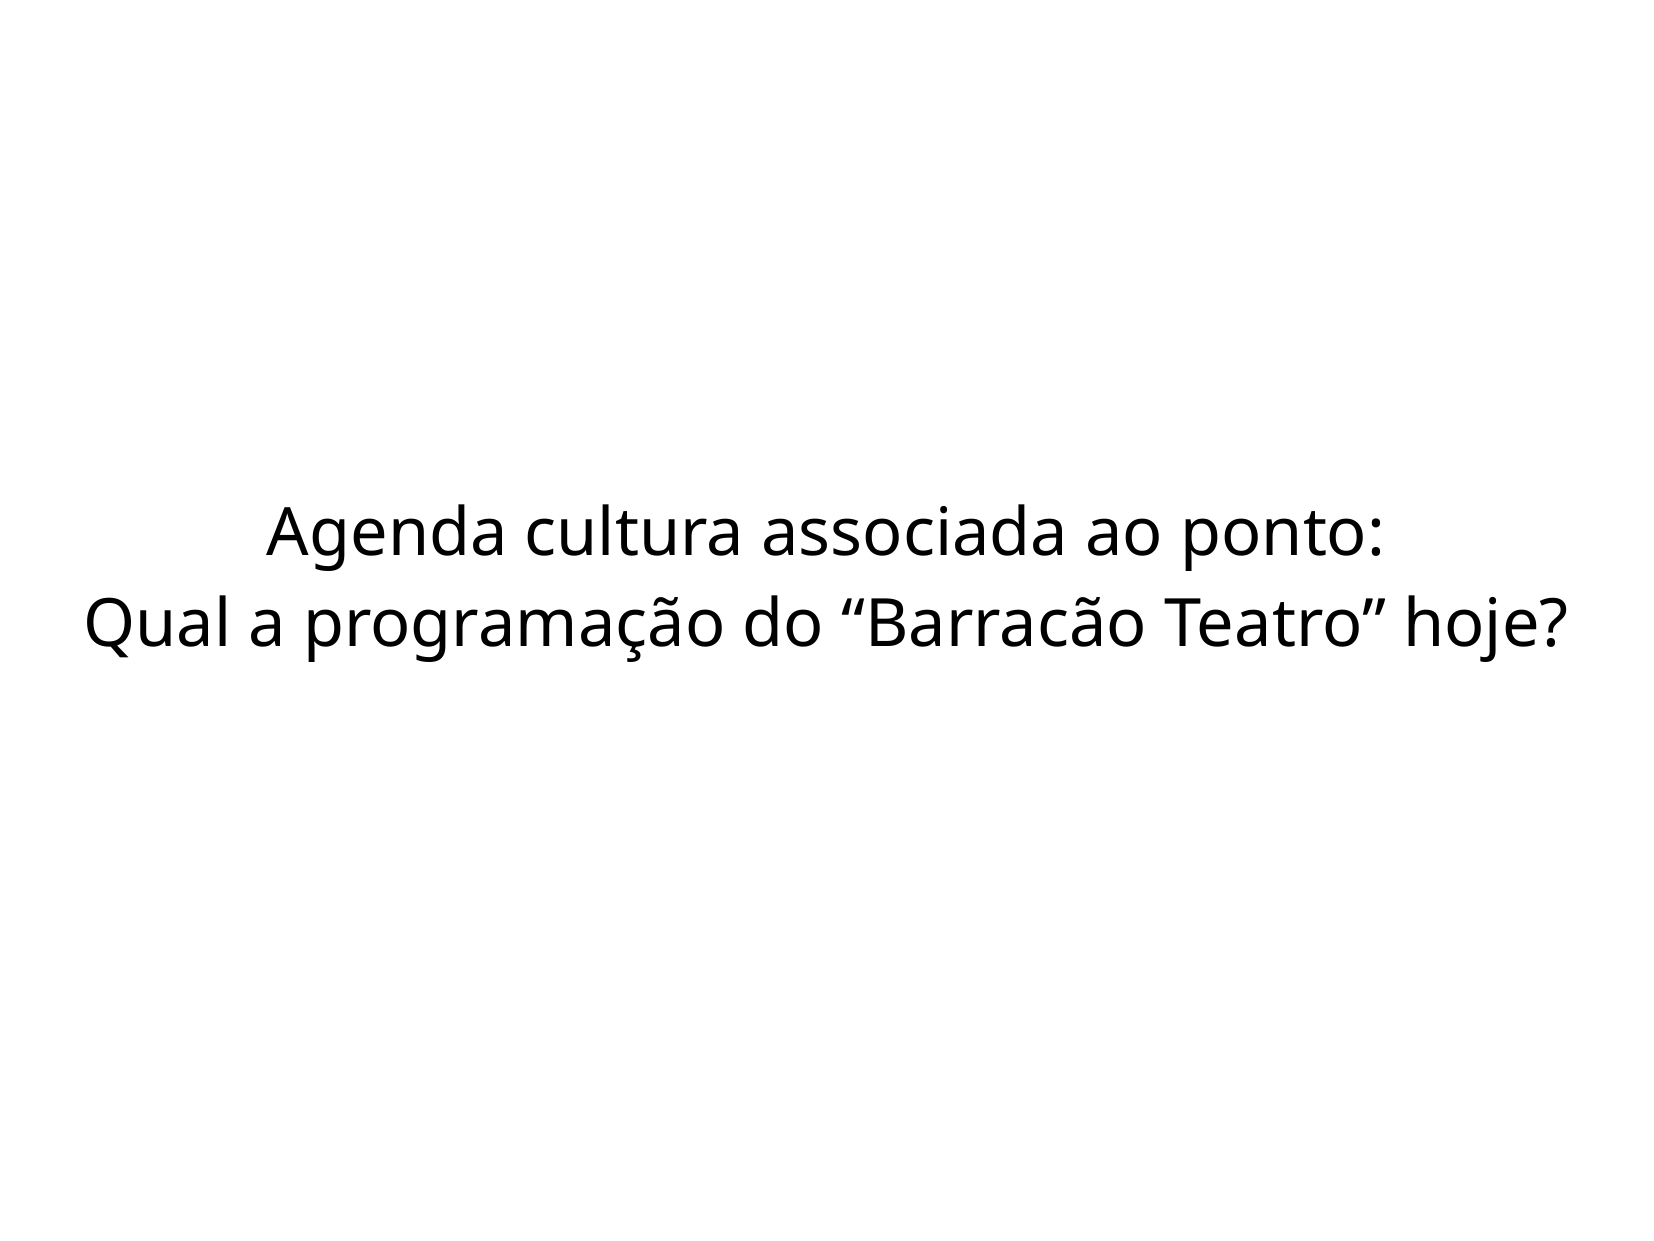

# Agenda cultura associada ao ponto:
Qual a programação do “Barracão Teatro” hoje?